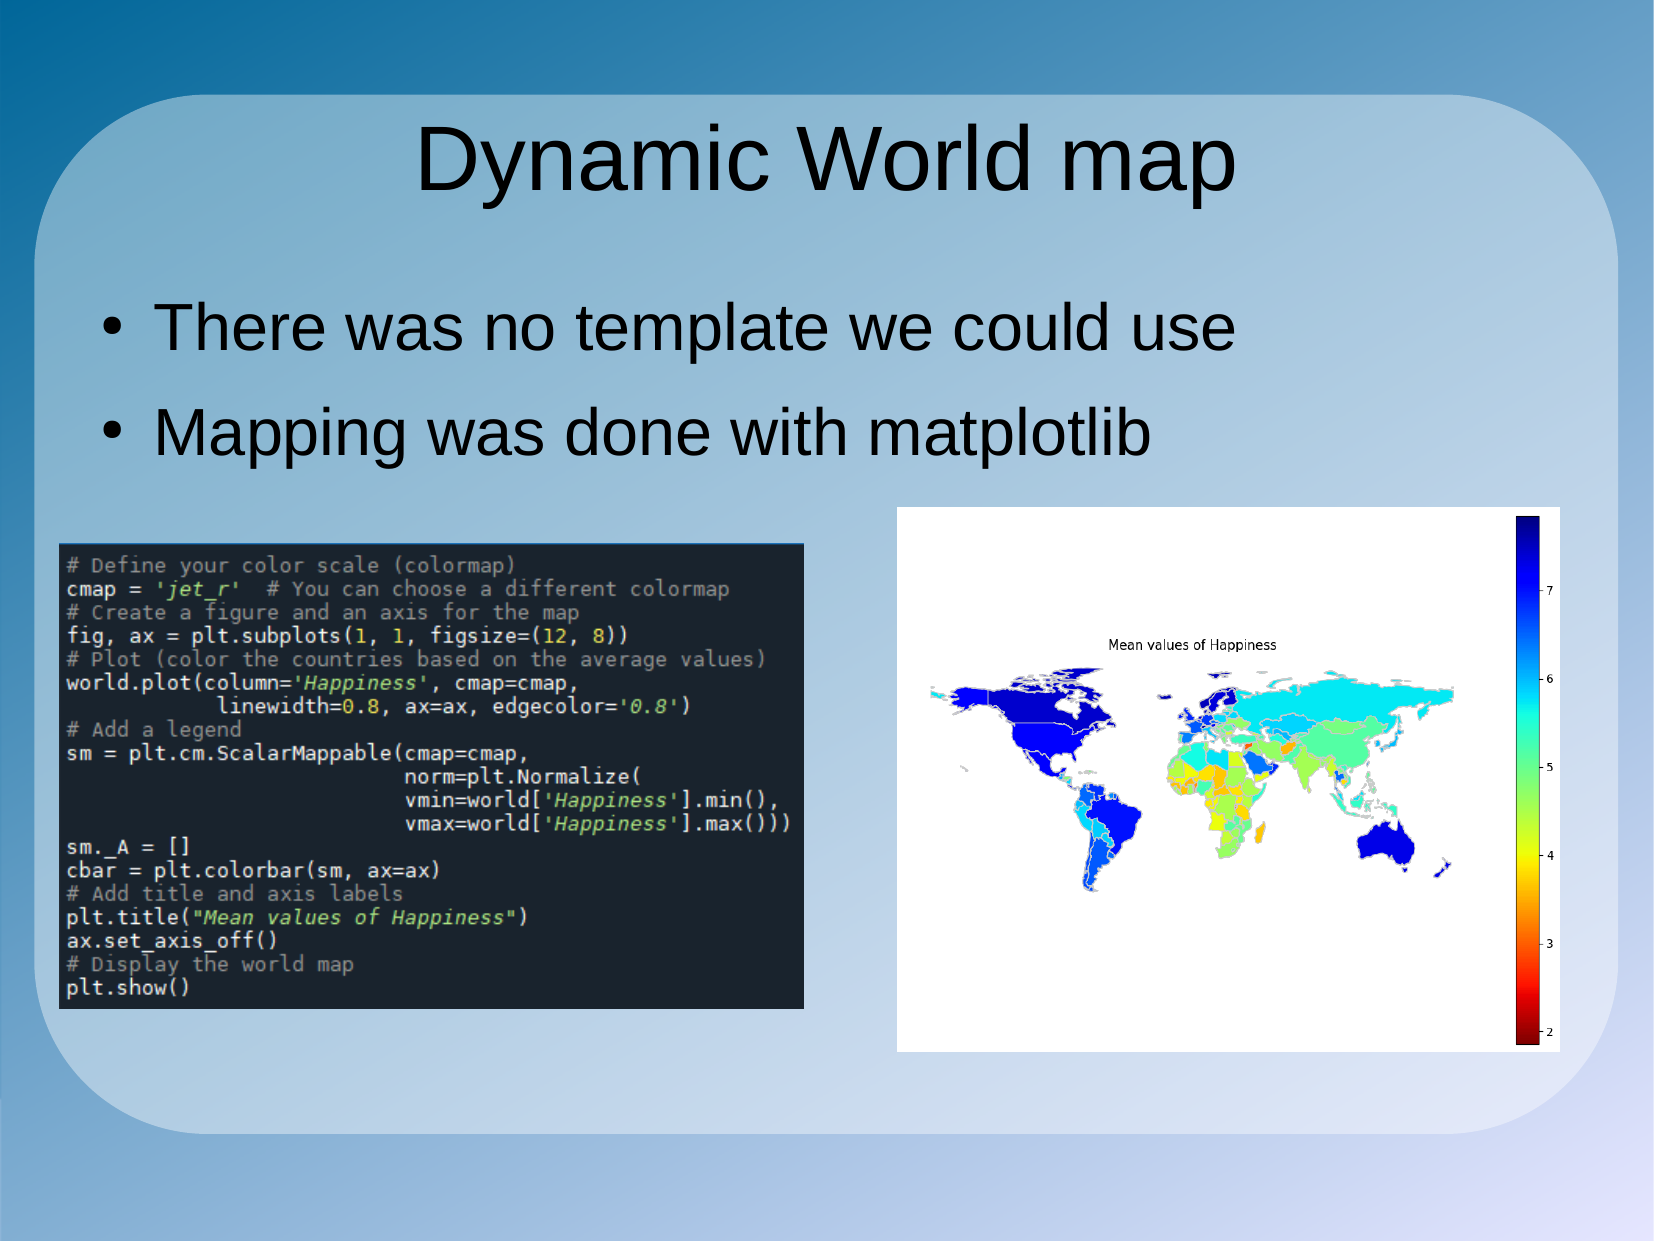

# Dynamic World map
There was no template we could use
Mapping was done with matplotlib